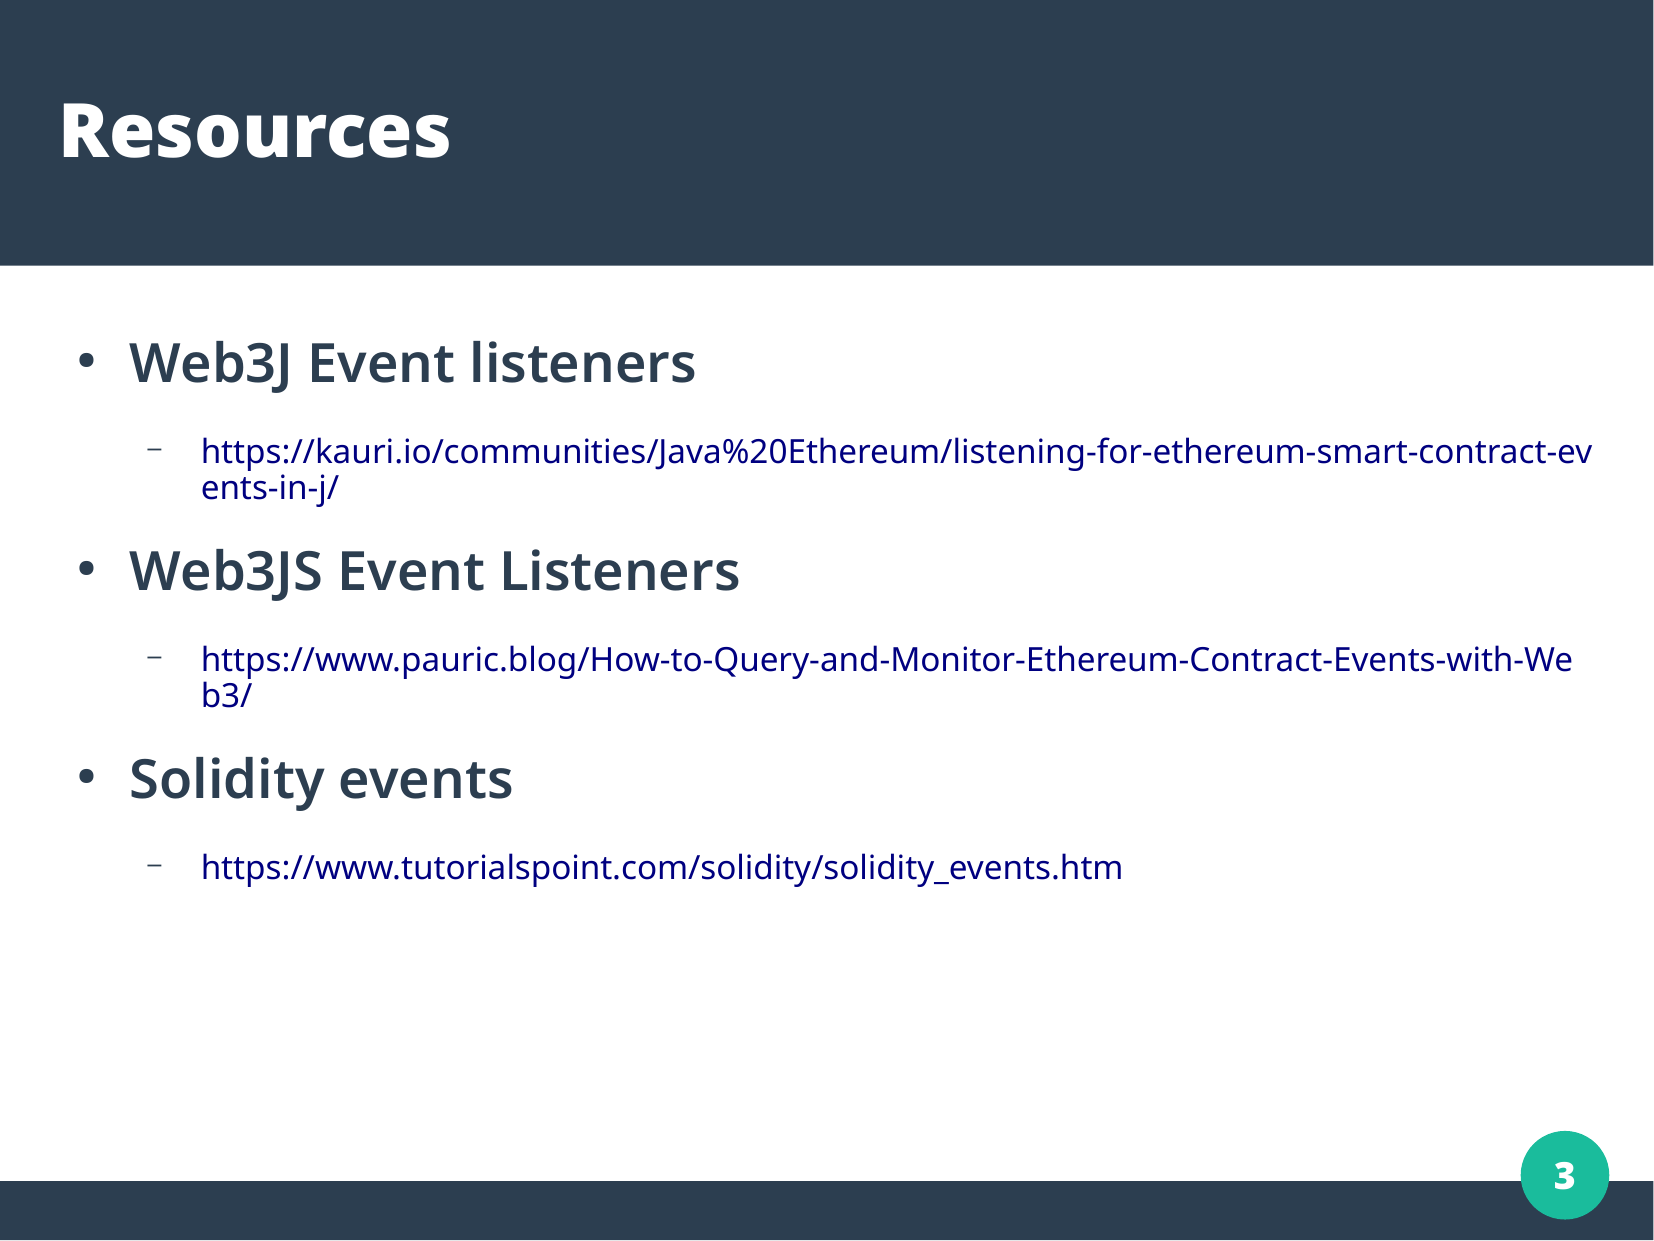

# Resources
Web3J Event listeners
https://kauri.io/communities/Java%20Ethereum/listening-for-ethereum-smart-contract-events-in-j/
Web3JS Event Listeners
https://www.pauric.blog/How-to-Query-and-Monitor-Ethereum-Contract-Events-with-Web3/
Solidity events
https://www.tutorialspoint.com/solidity/solidity_events.htm
3